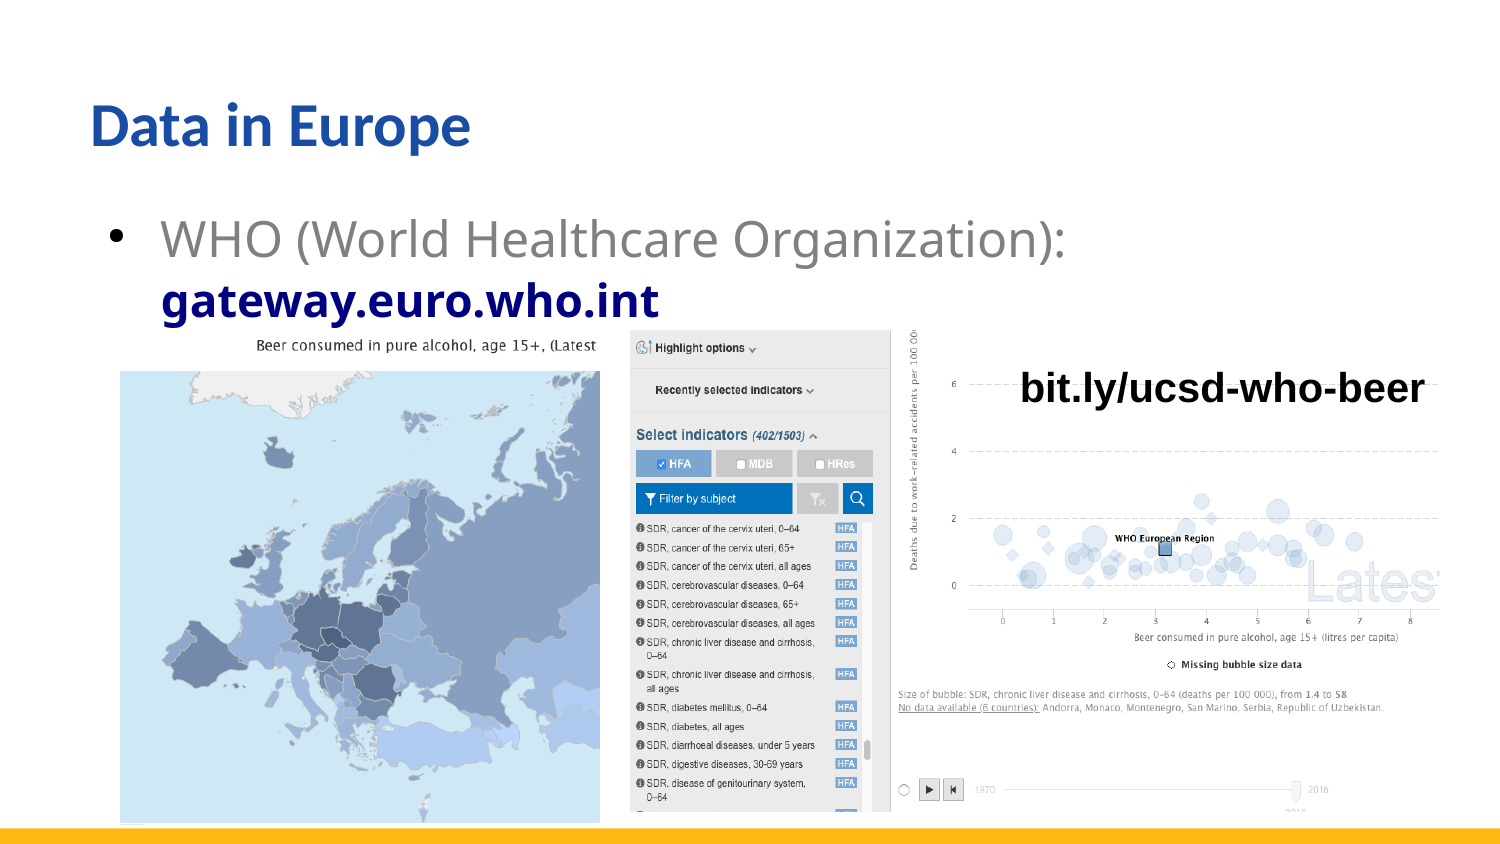

# Data in Europe
WHO (World Healthcare Organization):gateway.euro.who.int
bit.ly/ucsd-who-beer